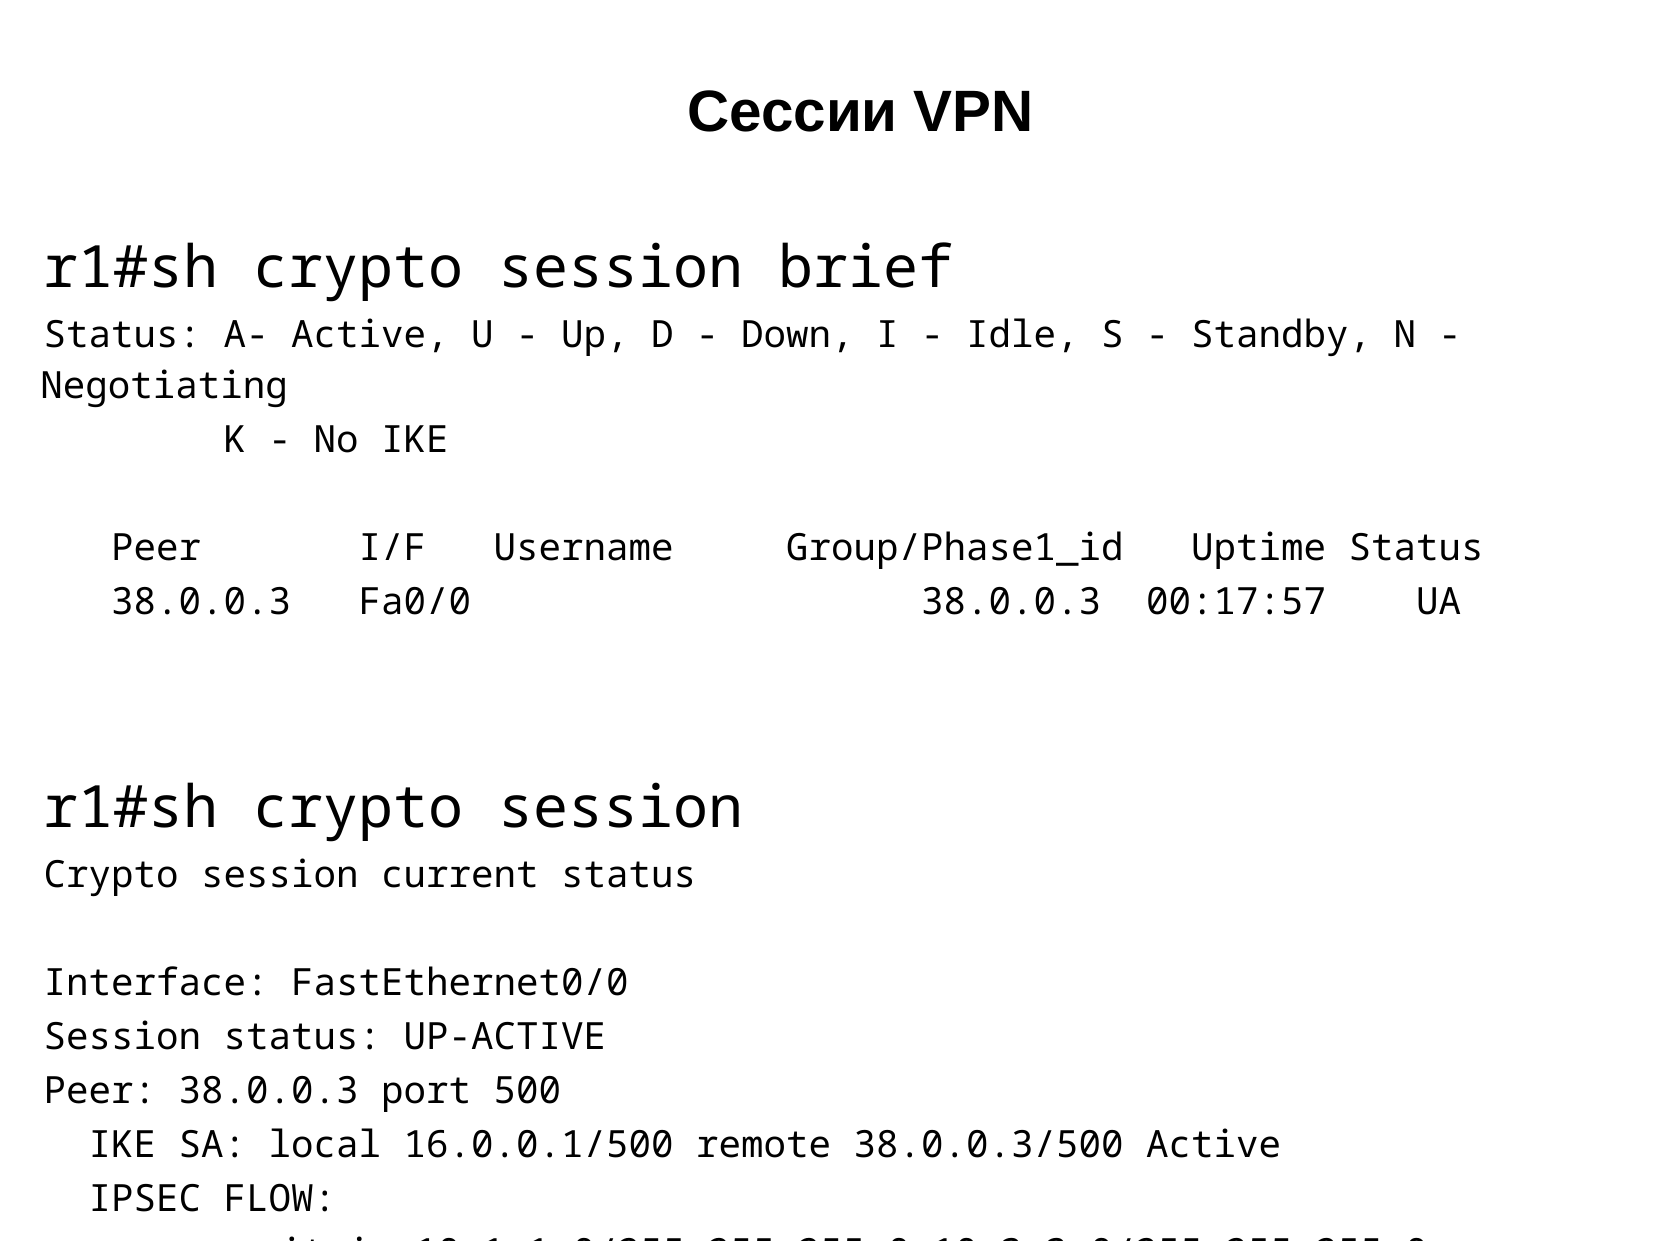

Сессии VPN
# r1#sh crypto session brief
Status: A- Active, U - Up, D - Down, I - Idle, S - Standby, N - Negotiating
 K - No IKE
 Peer I/F Username Group/Phase1_id Uptime Status
 38.0.0.3 Fa0/0 38.0.0.3 00:17:57 UA
r1#sh crypto session
Crypto session current status
Interface: FastEthernet0/0
Session status: UP-ACTIVE
Peer: 38.0.0.3 port 500
 IKE SA: local 16.0.0.1/500 remote 38.0.0.3/500 Active
 IPSEC FLOW:
 		permit ip 10.1.1.0/255.255.255.0 10.3.3.0/255.255.255.0
 Active SAs: 2, origin: crypto map